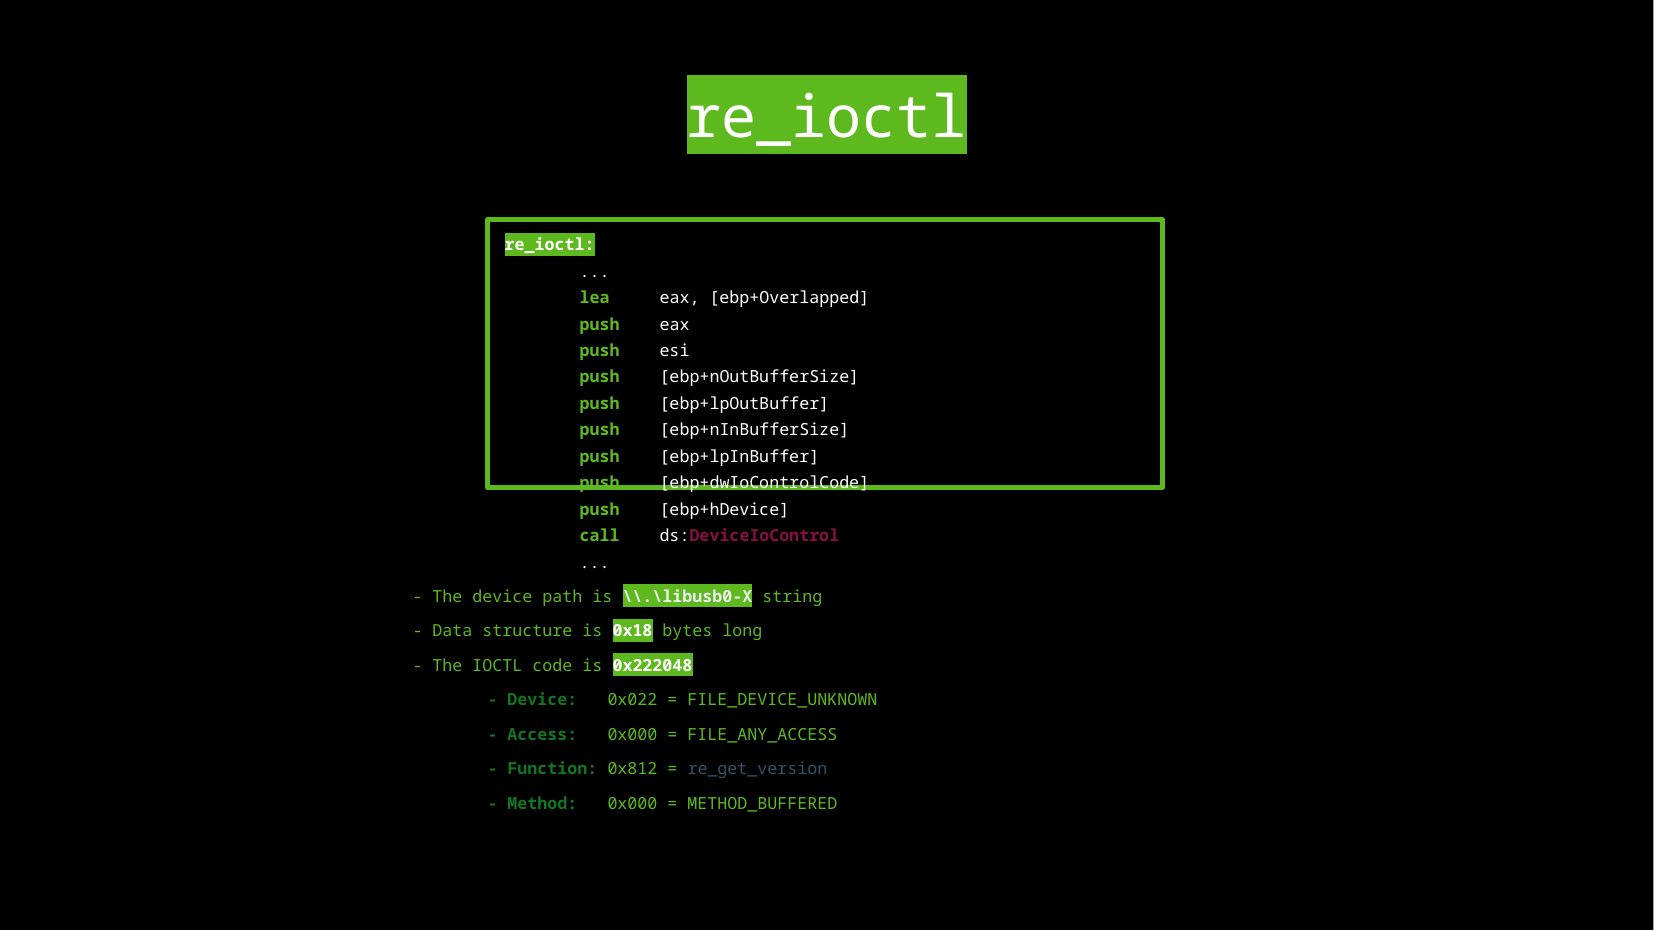

# re_ioctl
re_ioctl:
	...
	lea eax, [ebp+Overlapped]
	push eax
	push esi
	push [ebp+nOutBufferSize]
	push [ebp+lpOutBuffer]
	push [ebp+nInBufferSize]
	push [ebp+lpInBuffer]
	push [ebp+dwIoControlCode]
	push [ebp+hDevice]
	call ds:DeviceIoControl
	...
- The device path is \\.\libusb0-X string
- Data structure is 0x18 bytes long
- The IOCTL code is 0x222048
	- Device: 0x022 = FILE_DEVICE_UNKNOWN
	- Access: 0x000 = FILE_ANY_ACCESS
	- Function: 0x812 = re_get_version
	- Method: 0x000 = METHOD_BUFFERED